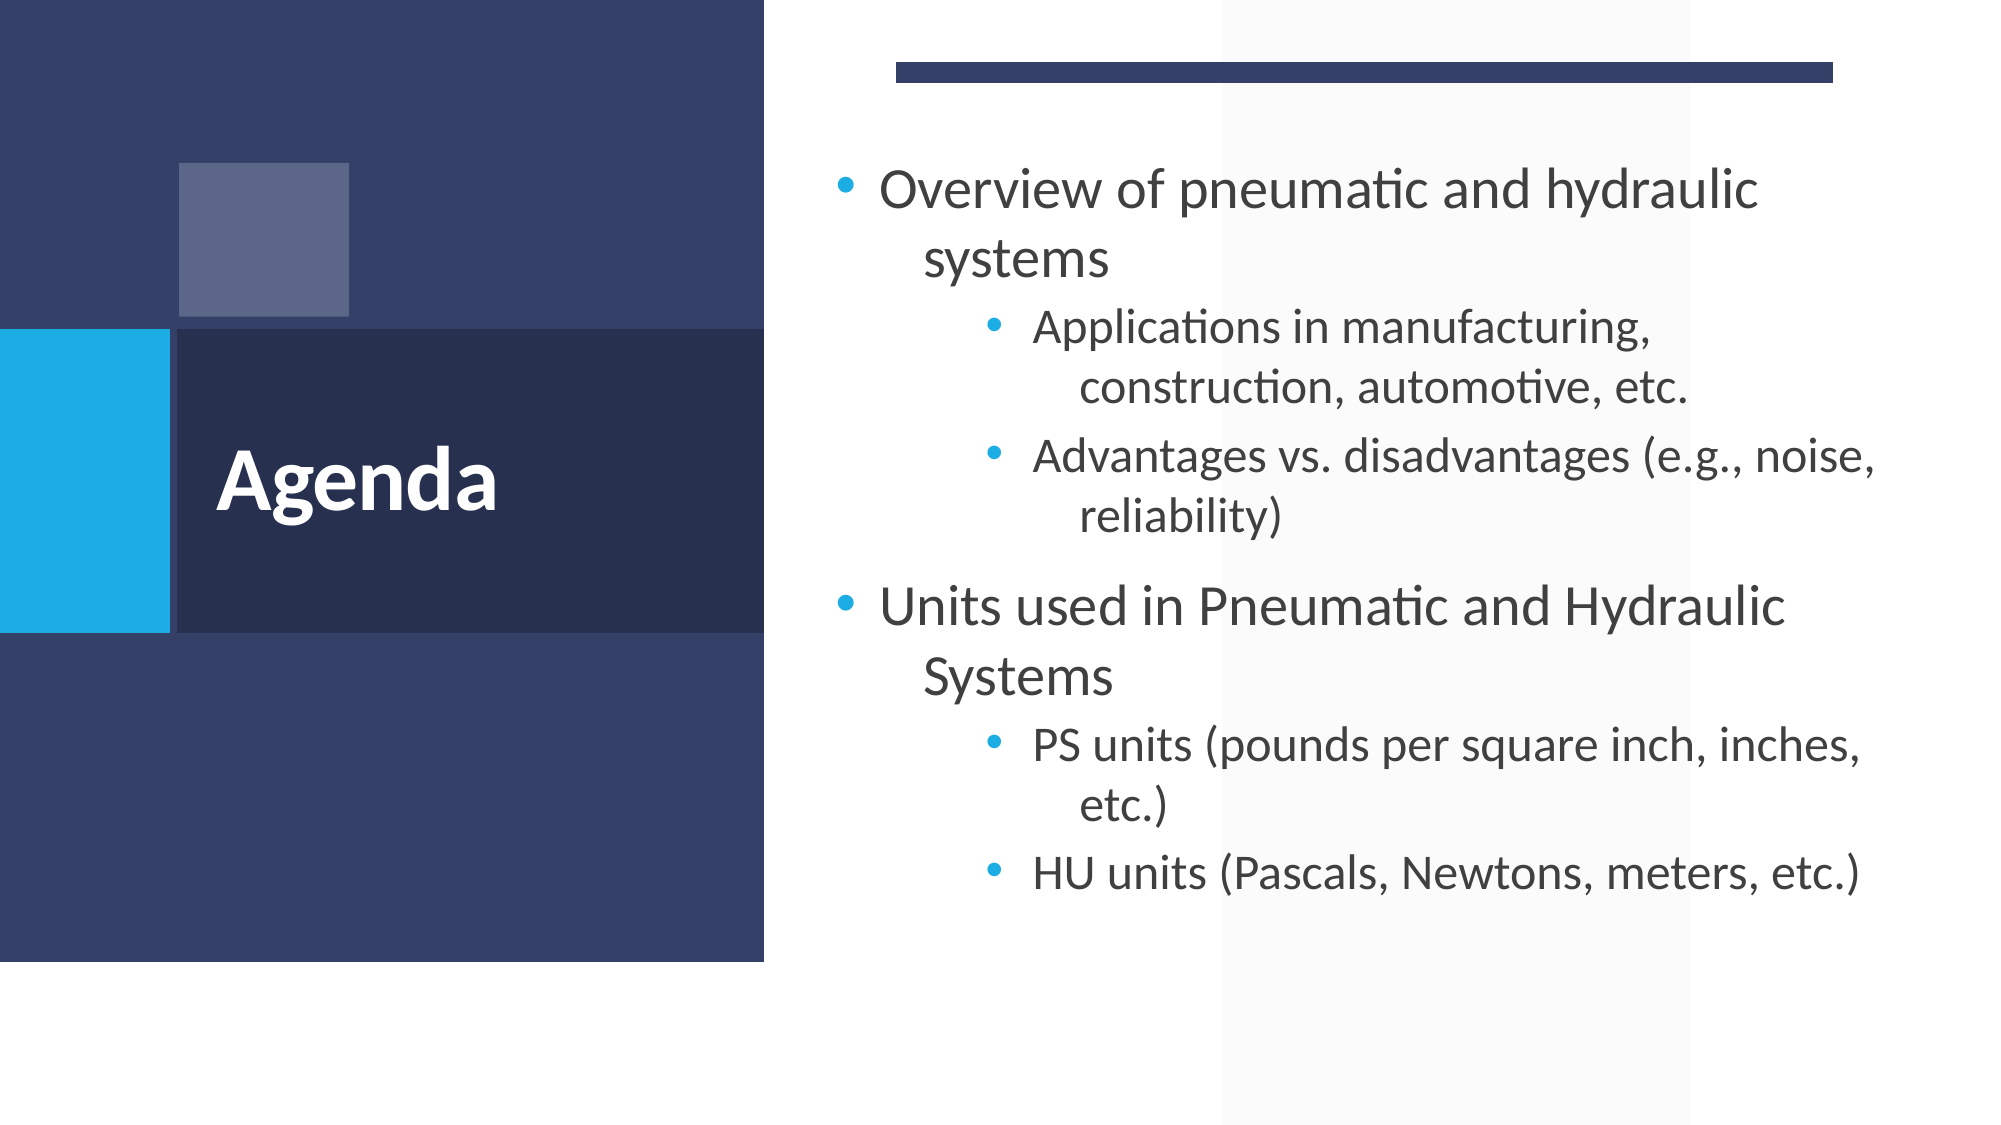

Overview of pneumatic and hydraulic systems
Applications in manufacturing, construction, automotive, etc.
Advantages vs. disadvantages (e.g., noise, reliability)
Units used in Pneumatic and Hydraulic Systems
PS units (pounds per square inch, inches, etc.)
HU units (Pascals, Newtons, meters, etc.)
# Agenda